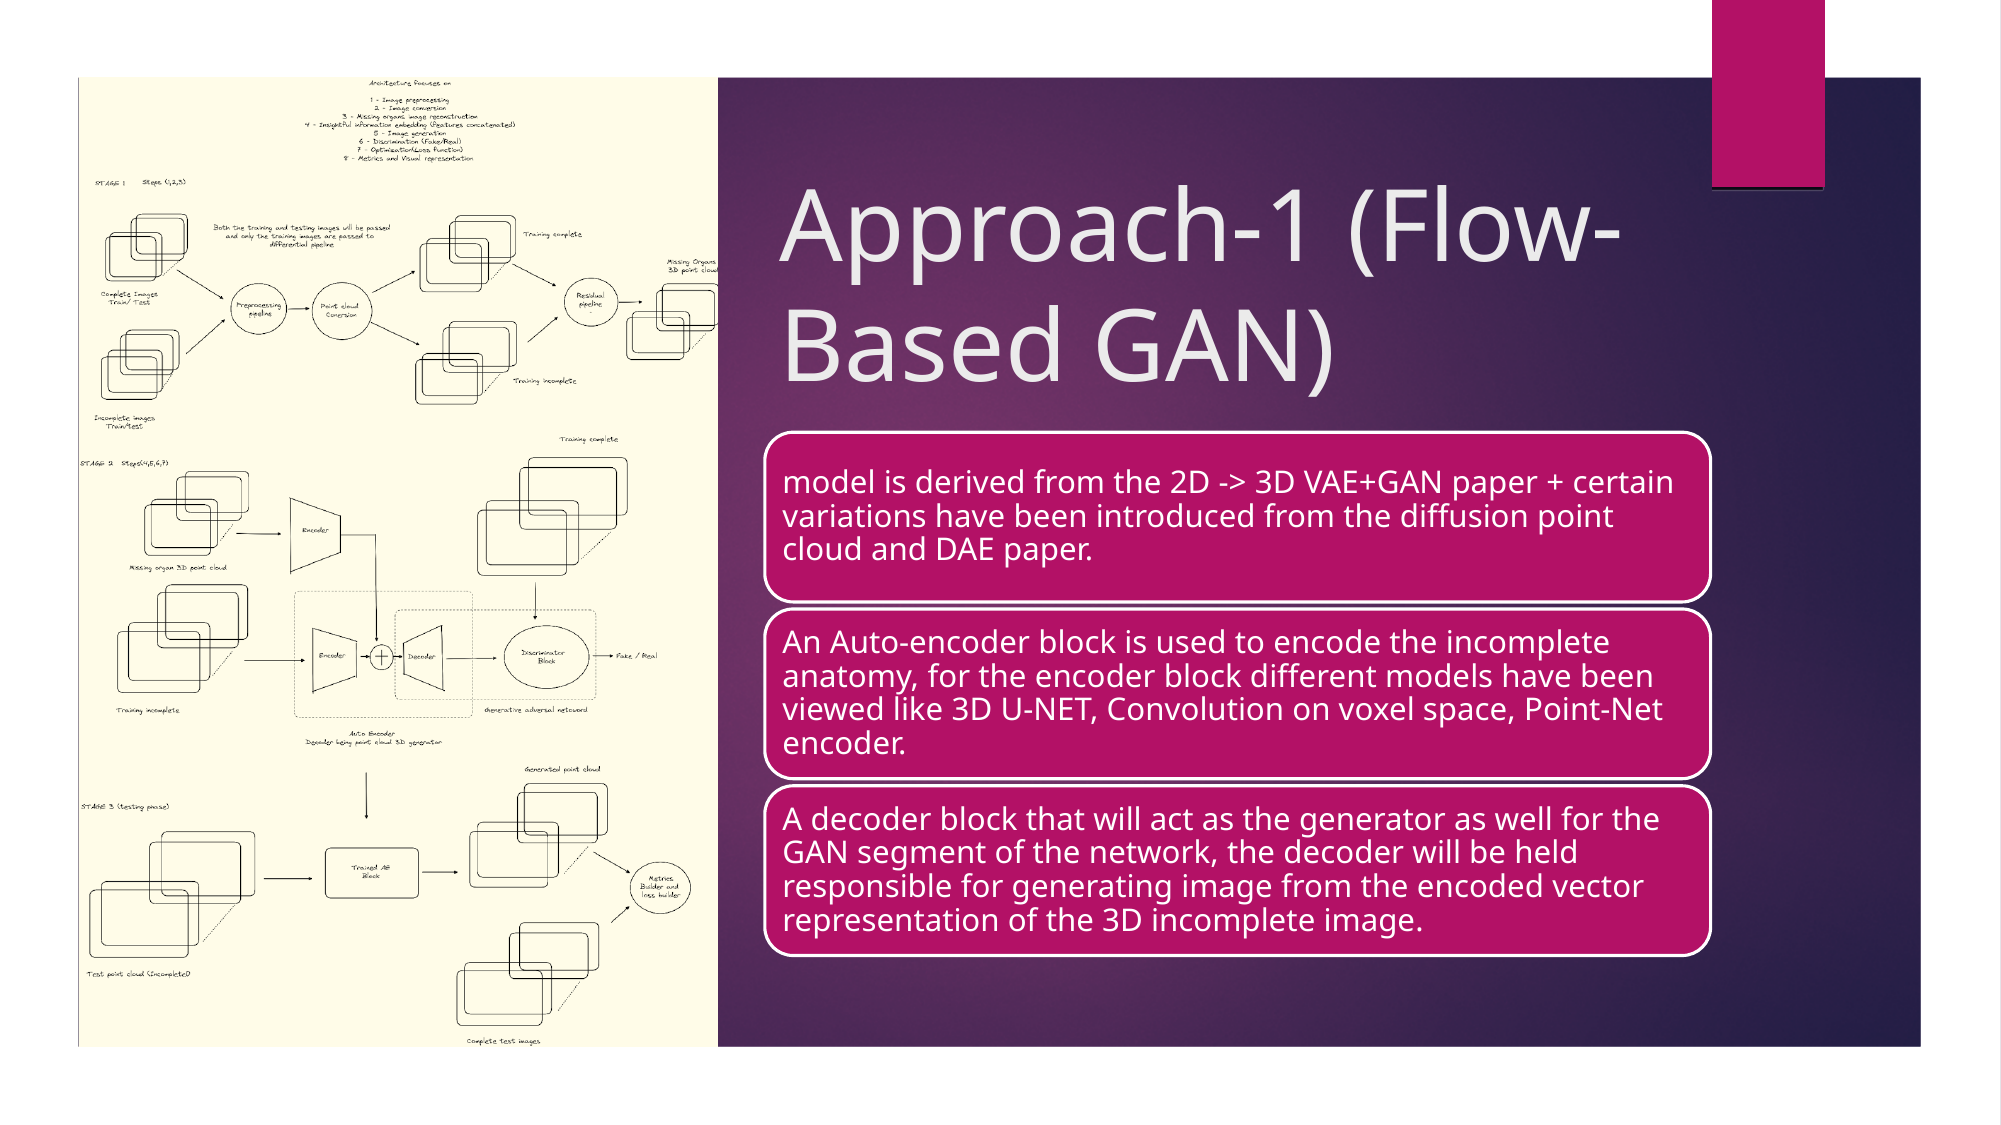

# Approach-1 (Flow-Based GAN)
model is derived from the 2D -> 3D VAE+GAN paper + certain variations have been introduced from the diffusion point cloud and DAE paper.
An Auto-encoder block is used to encode the incomplete anatomy, for the encoder block different models have been viewed like 3D U-NET, Convolution on voxel space, Point-Net encoder.
A decoder block that will act as the generator as well for the GAN segment of the network, the decoder will be held responsible for generating image from the encoded vector representation of the 3D incomplete image.